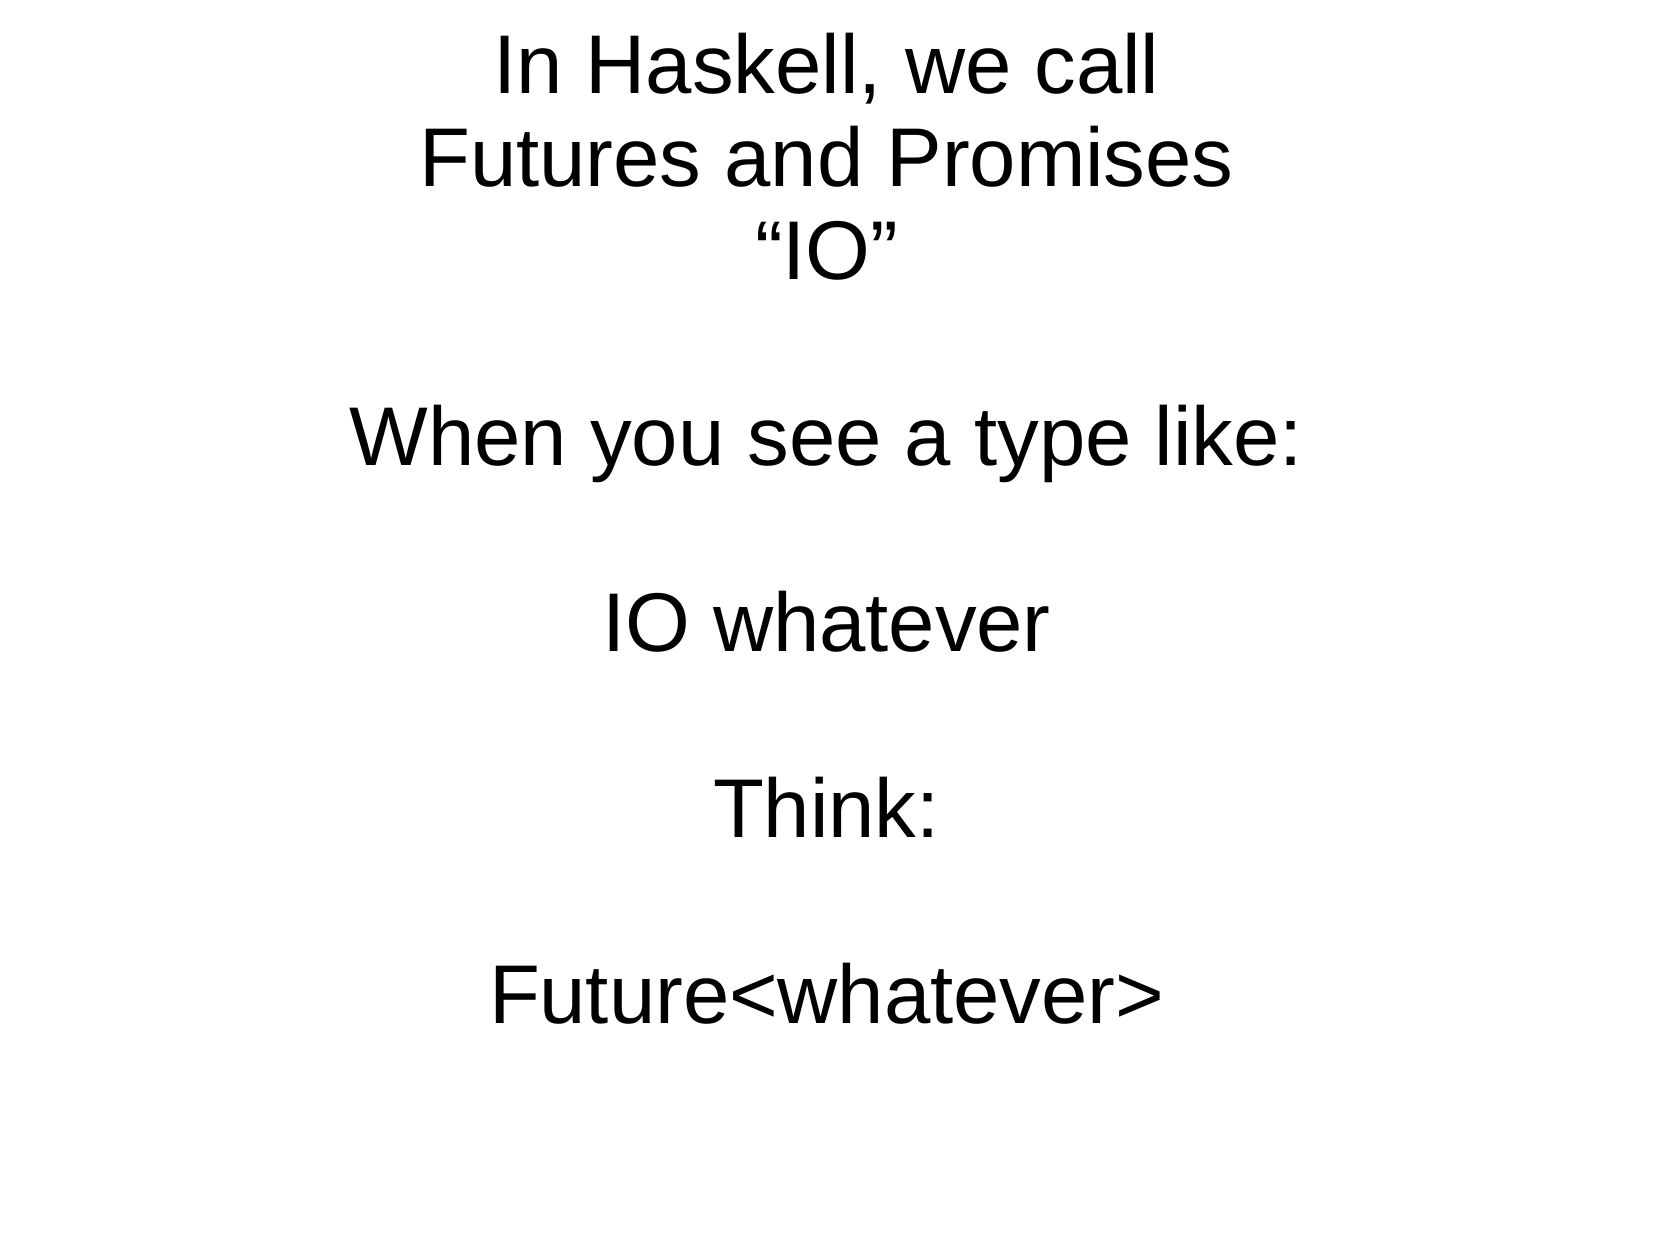

# In Haskell, we call
Futures and Promises
“IO”
When you see a type like:
IO whatever
Think:
Future<whatever>